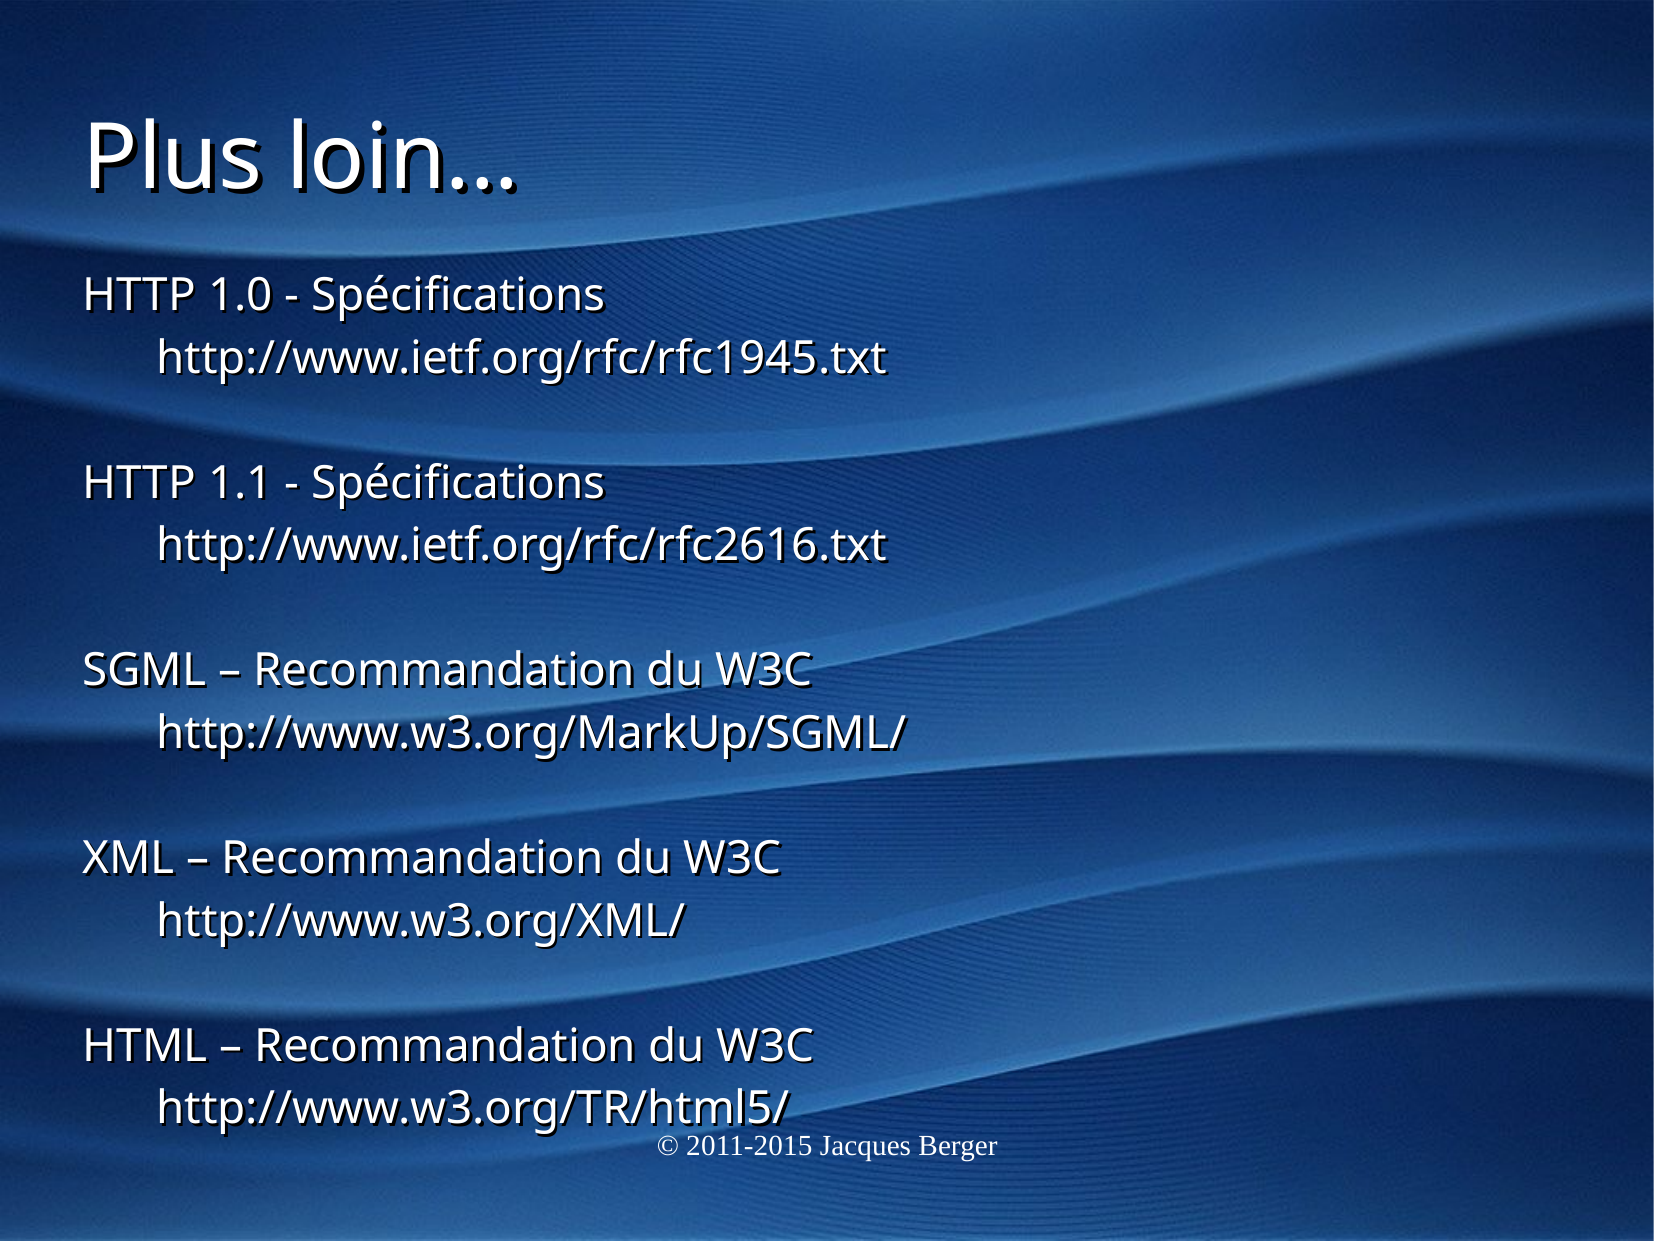

# Plus loin...
HTTP 1.0 - Spécifications
	http://www.ietf.org/rfc/rfc1945.txt
HTTP 1.1 - Spécifications
	http://www.ietf.org/rfc/rfc2616.txt
SGML – Recommandation du W3C
	http://www.w3.org/MarkUp/SGML/
XML – Recommandation du W3C
	http://www.w3.org/XML/
HTML – Recommandation du W3C
	http://www.w3.org/TR/html5/
© 2011-2015 Jacques Berger